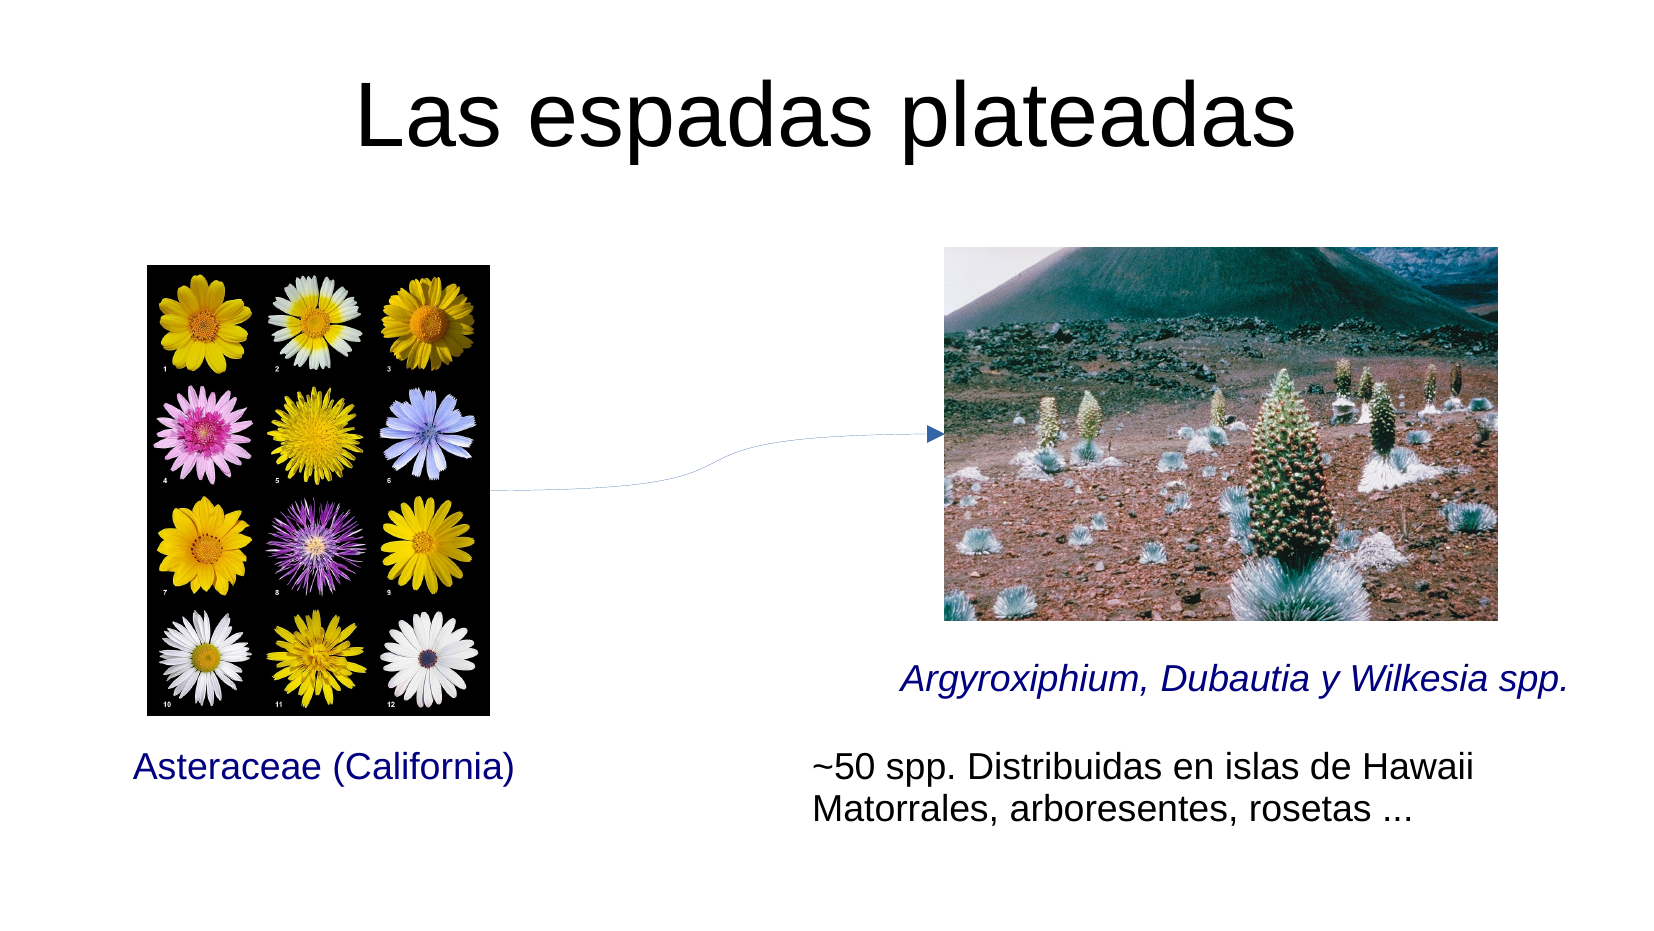

# Las espadas plateadas
Argyroxiphium, Dubautia y Wilkesia spp.
Asteraceae (California)
~50 spp. Distribuidas en islas de Hawaii
Matorrales, arboresentes, rosetas ...